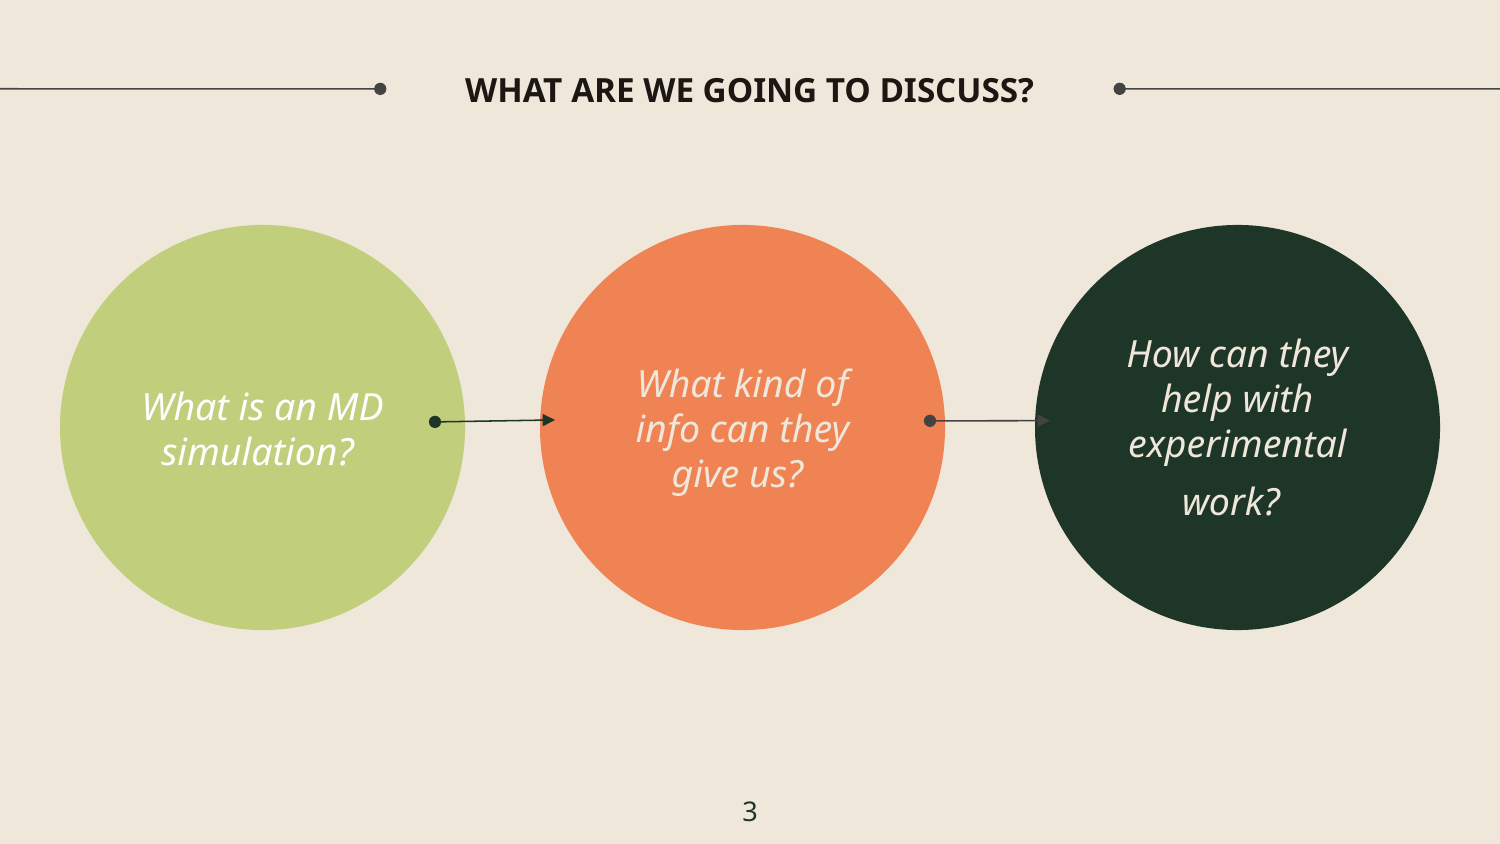

# WHAT ARE WE GOING TO DISCUSS?
What is an MD simulation?
What kind of info can they give us?
How can they help with experimental work?